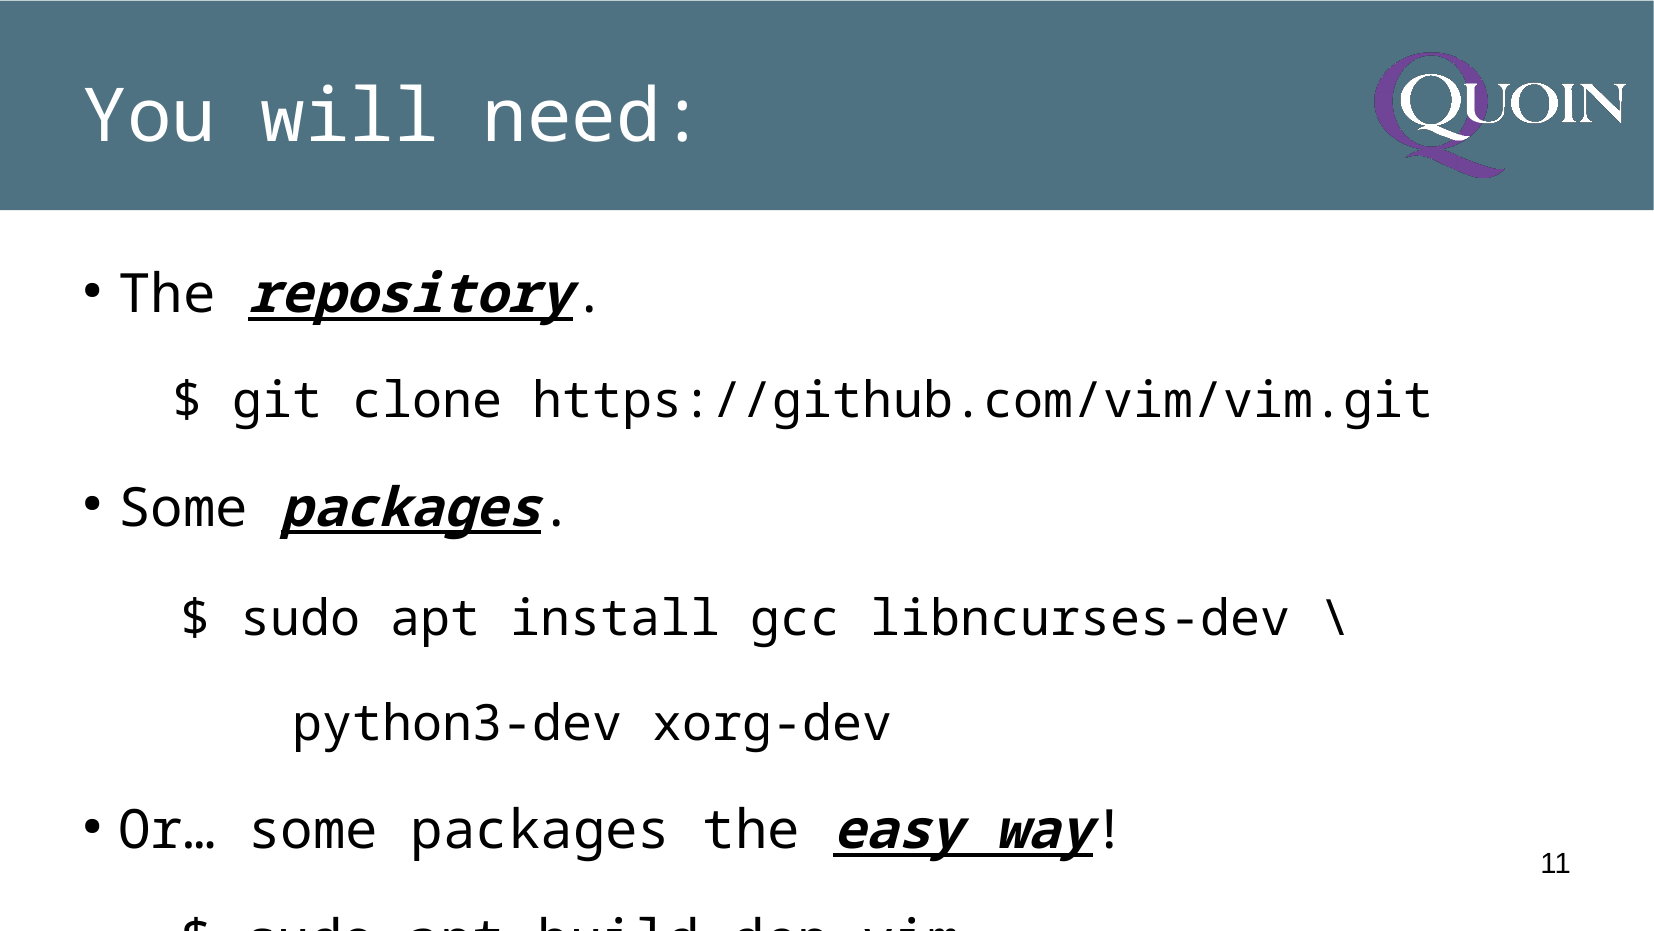

# You will need:
The repository.
 $ git clone https://github.com/vim/vim.git
Some packages.
 $ sudo apt install gcc libncurses-dev \
 python3-dev xorg-dev
Or… some packages the easy way!
 $ sudo apt build-dep vim
11